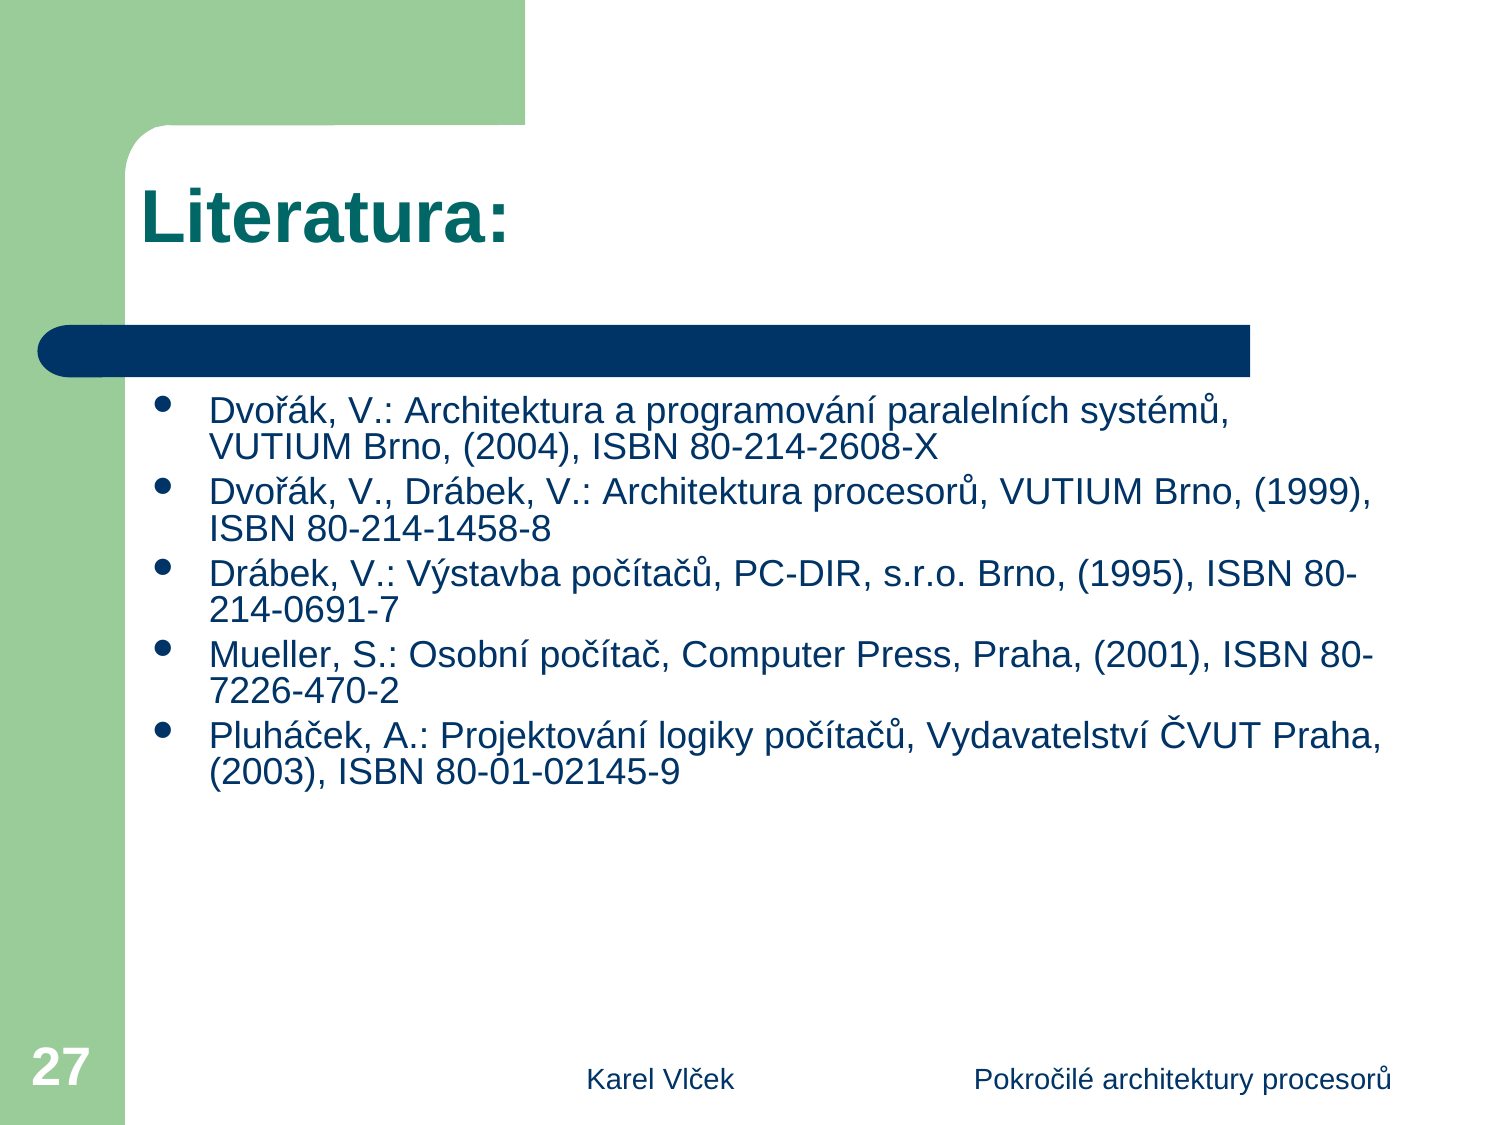

# Literatura:
Dvořák, V.: Architektura a programování paralelních systémů, VUTIUM Brno, (2004), ISBN 80-214-2608-X
Dvořák, V., Drábek, V.: Architektura procesorů, VUTIUM Brno, (1999), ISBN 80-214-1458-8
Drábek, V.: Výstavba počítačů, PC-DIR, s.r.o. Brno, (1995), ISBN 80-214-0691-7
Mueller, S.: Osobní počítač, Computer Press, Praha, (2001), ISBN 80-7226-470-2
Pluháček, A.: Projektování logiky počítačů, Vydavatelství ČVUT Praha, (2003), ISBN 80-01-02145-9
27
Karel Vlček
Pokročilé architektury procesorů